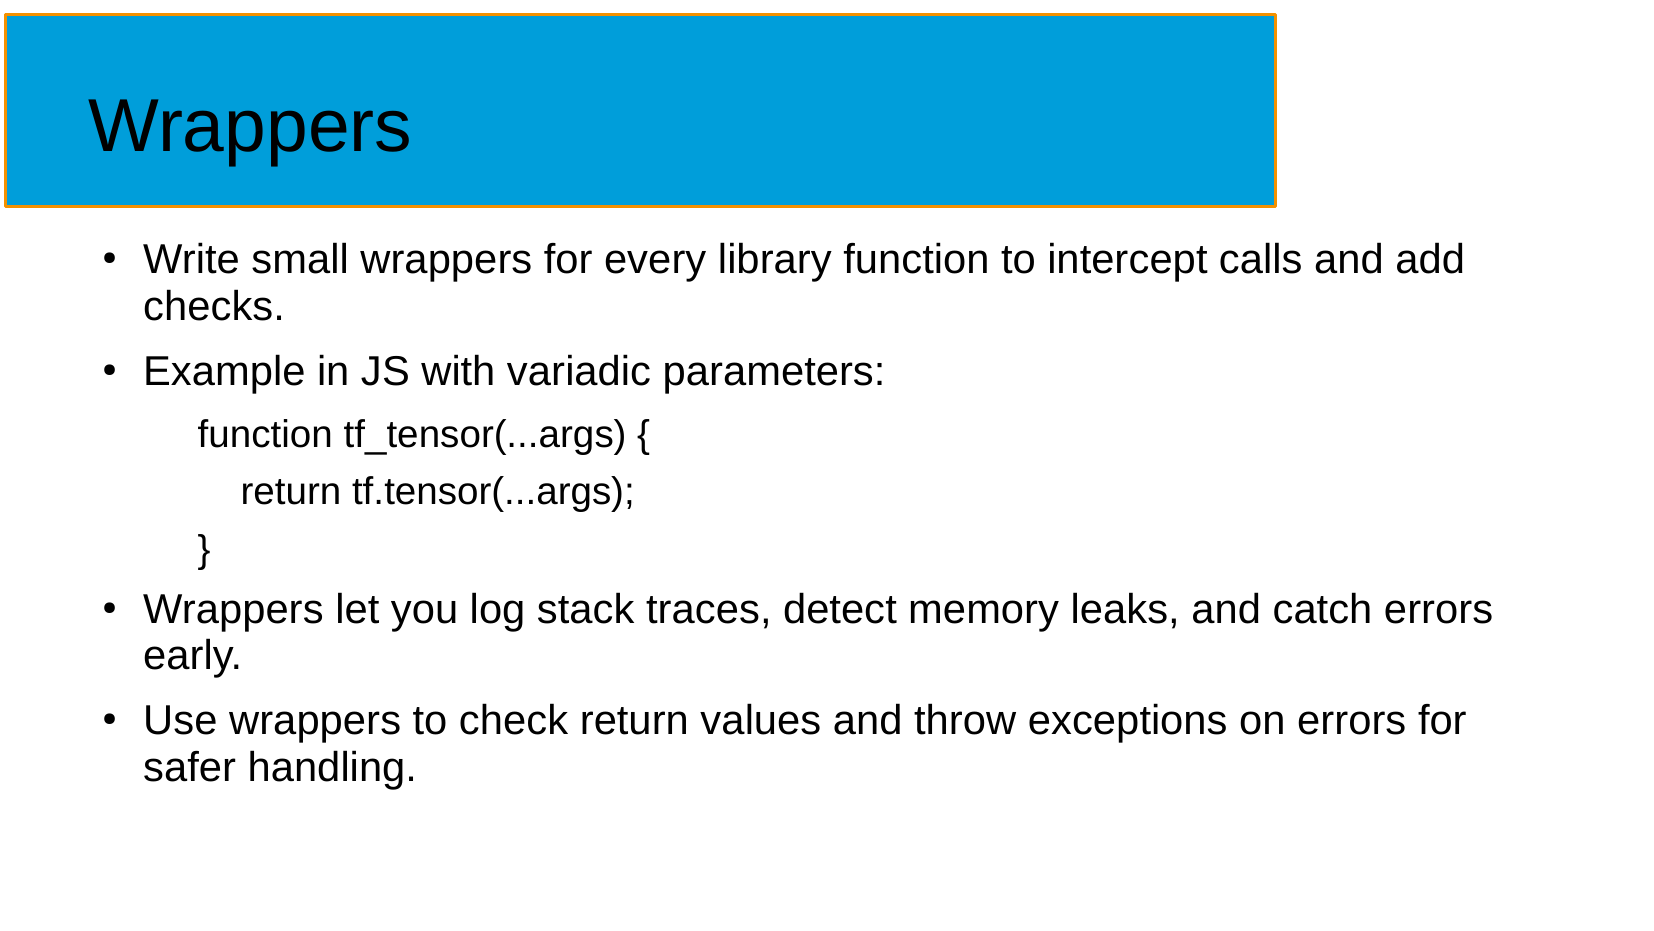

# Wrappers
Write small wrappers for every library function to intercept calls and add checks.
Example in JS with variadic parameters:
function tf_tensor(...args) {
 return tf.tensor(...args);
}
Wrappers let you log stack traces, detect memory leaks, and catch errors early.
Use wrappers to check return values and throw exceptions on errors for safer handling.